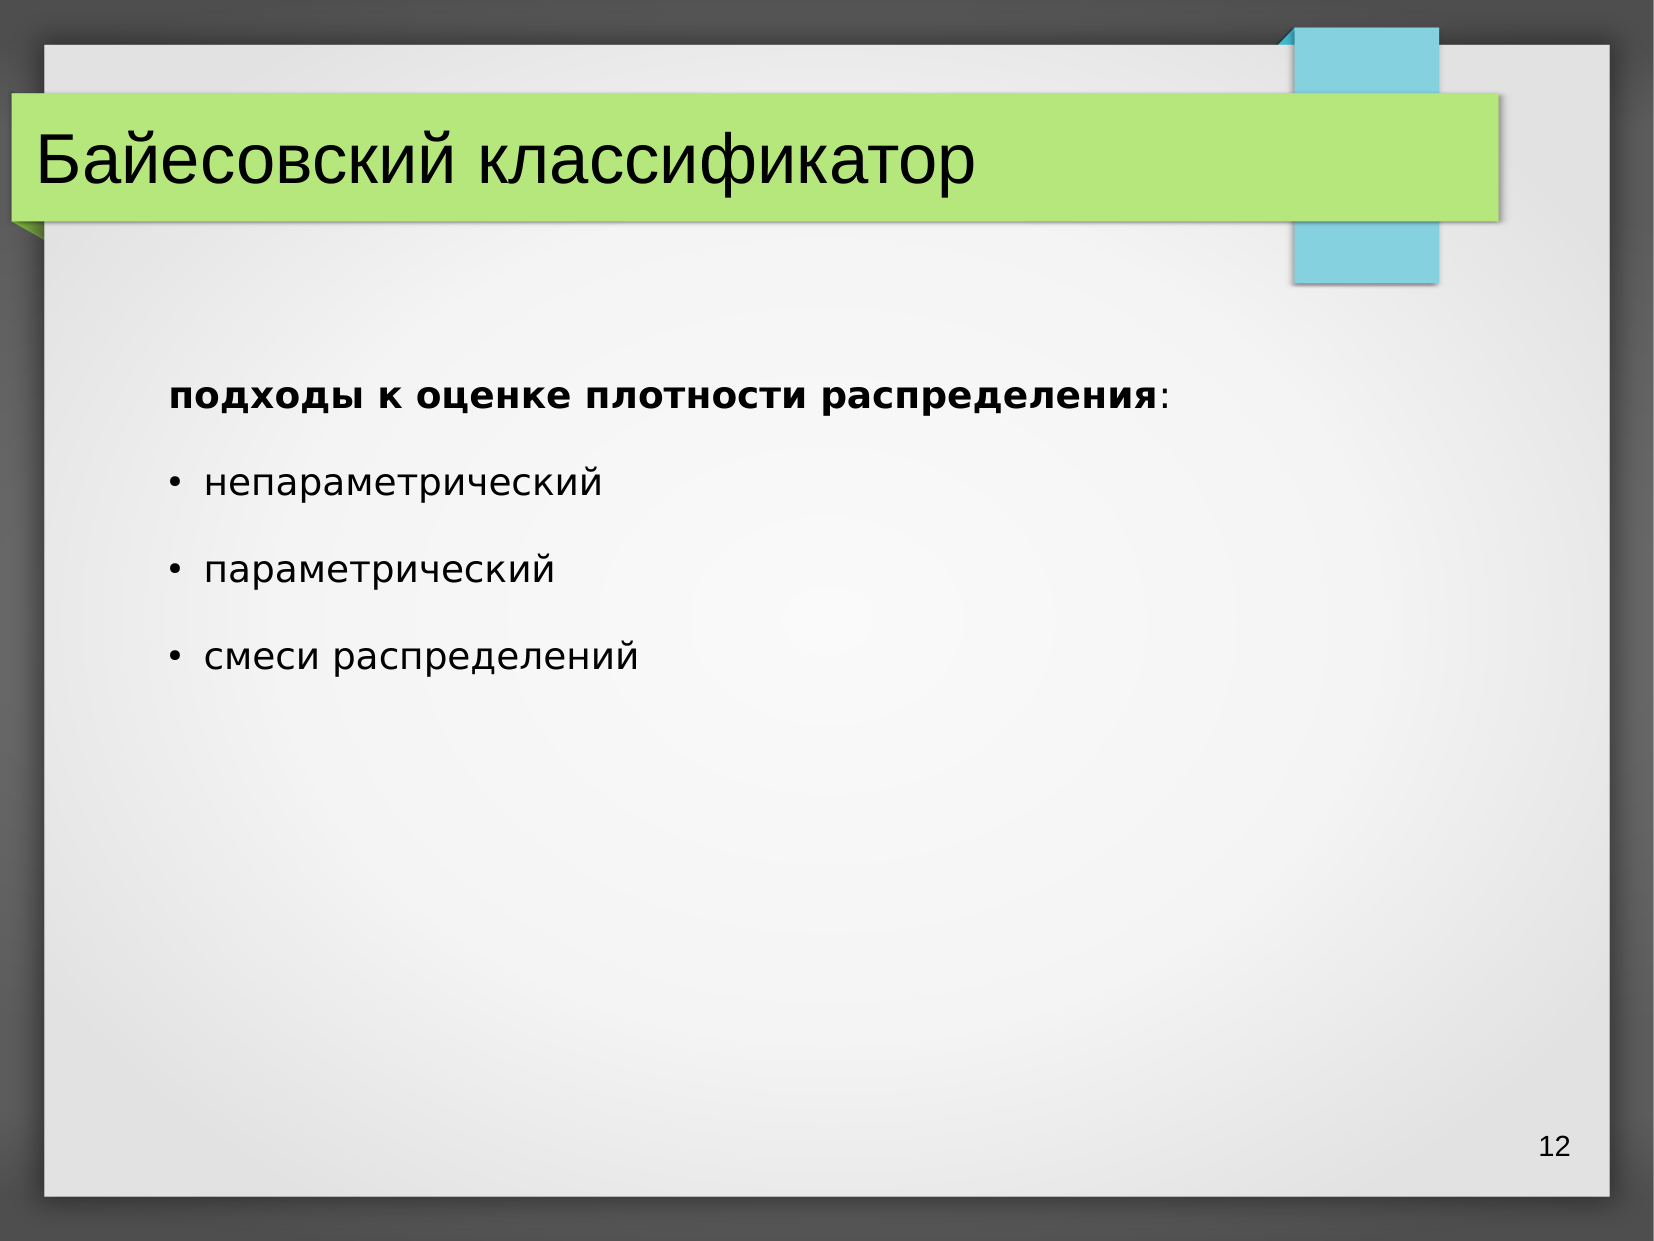

# Байесовский классификатор
подходы к оценке плотности распределения:
непараметрический
параметрический
смеси распределений
12